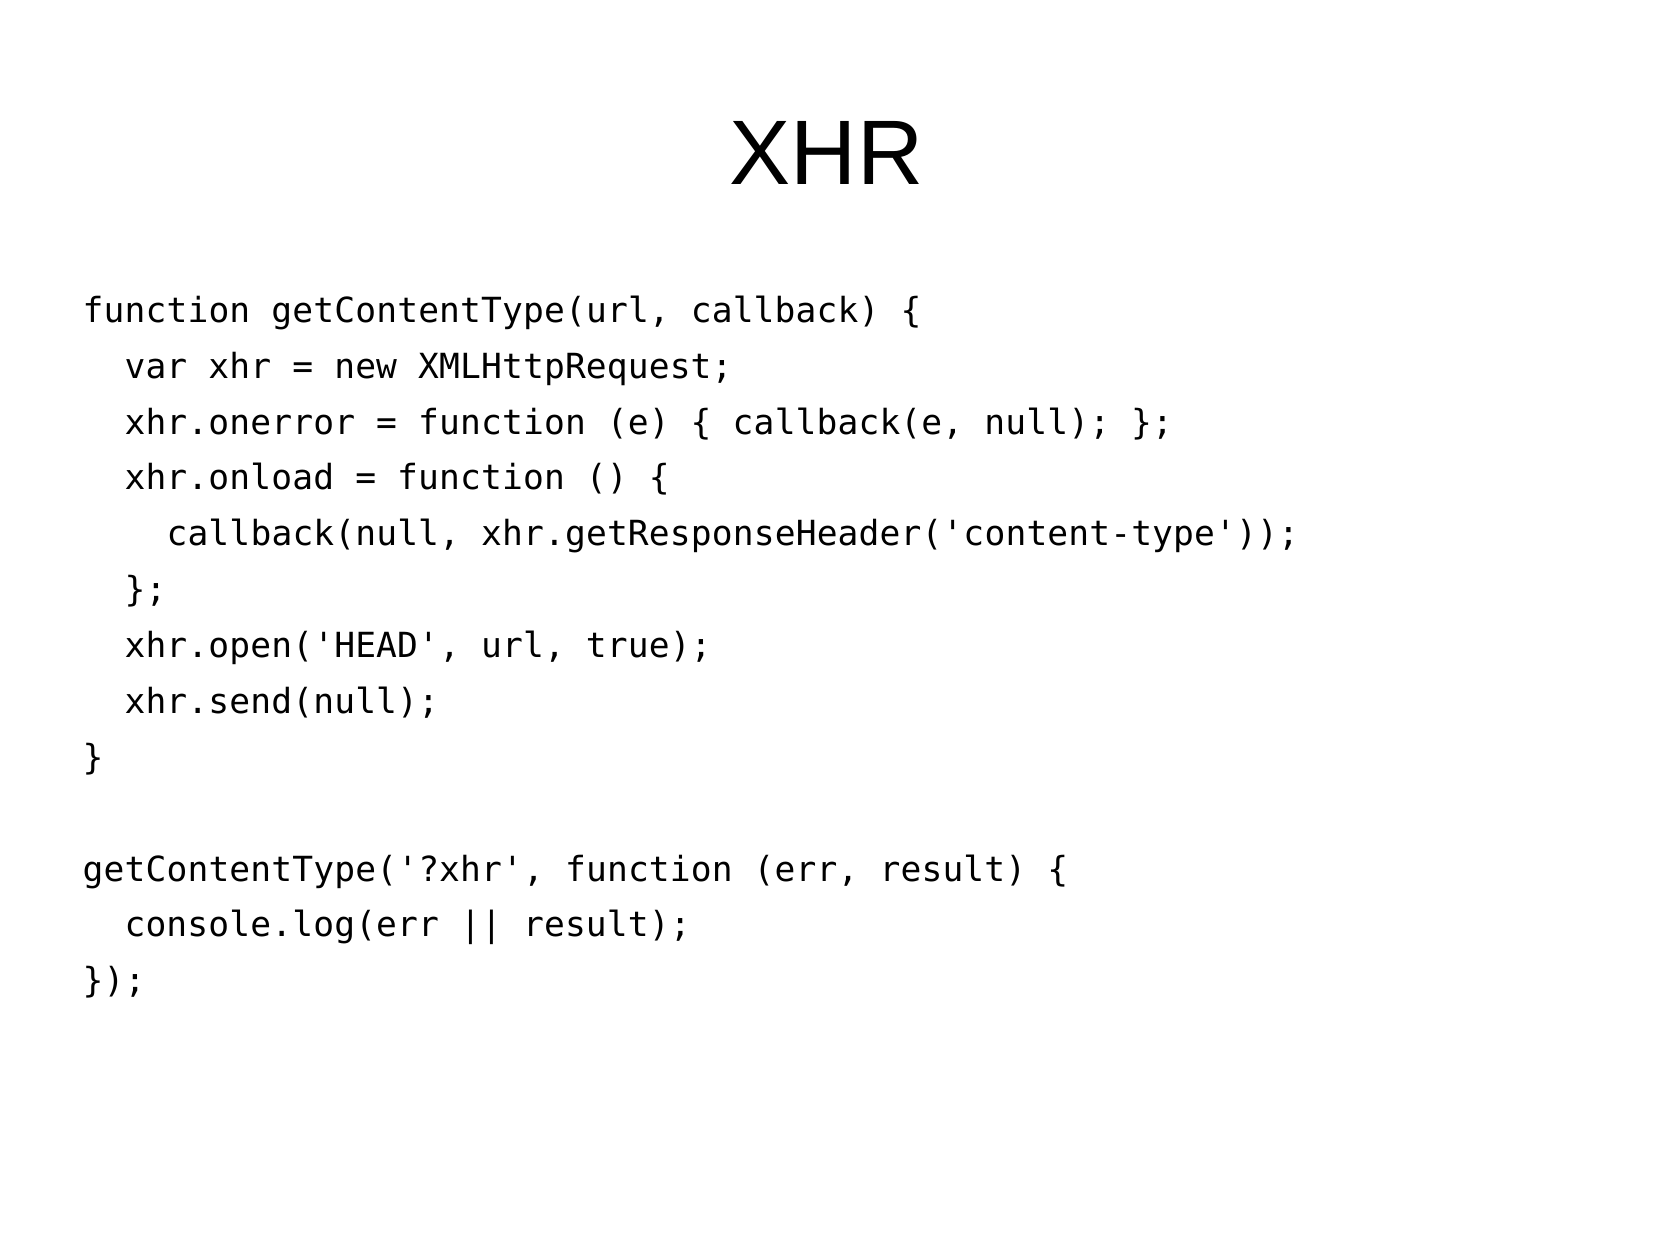

# XHR
function getContentType(url, callback) {
 var xhr = new XMLHttpRequest;
 xhr.onerror = function (e) { callback(e, null); };
 xhr.onload = function () {
 callback(null, xhr.getResponseHeader('content-type'));
 };
 xhr.open('HEAD', url, true);
 xhr.send(null);
}
getContentType('?xhr', function (err, result) {
 console.log(err || result);
});